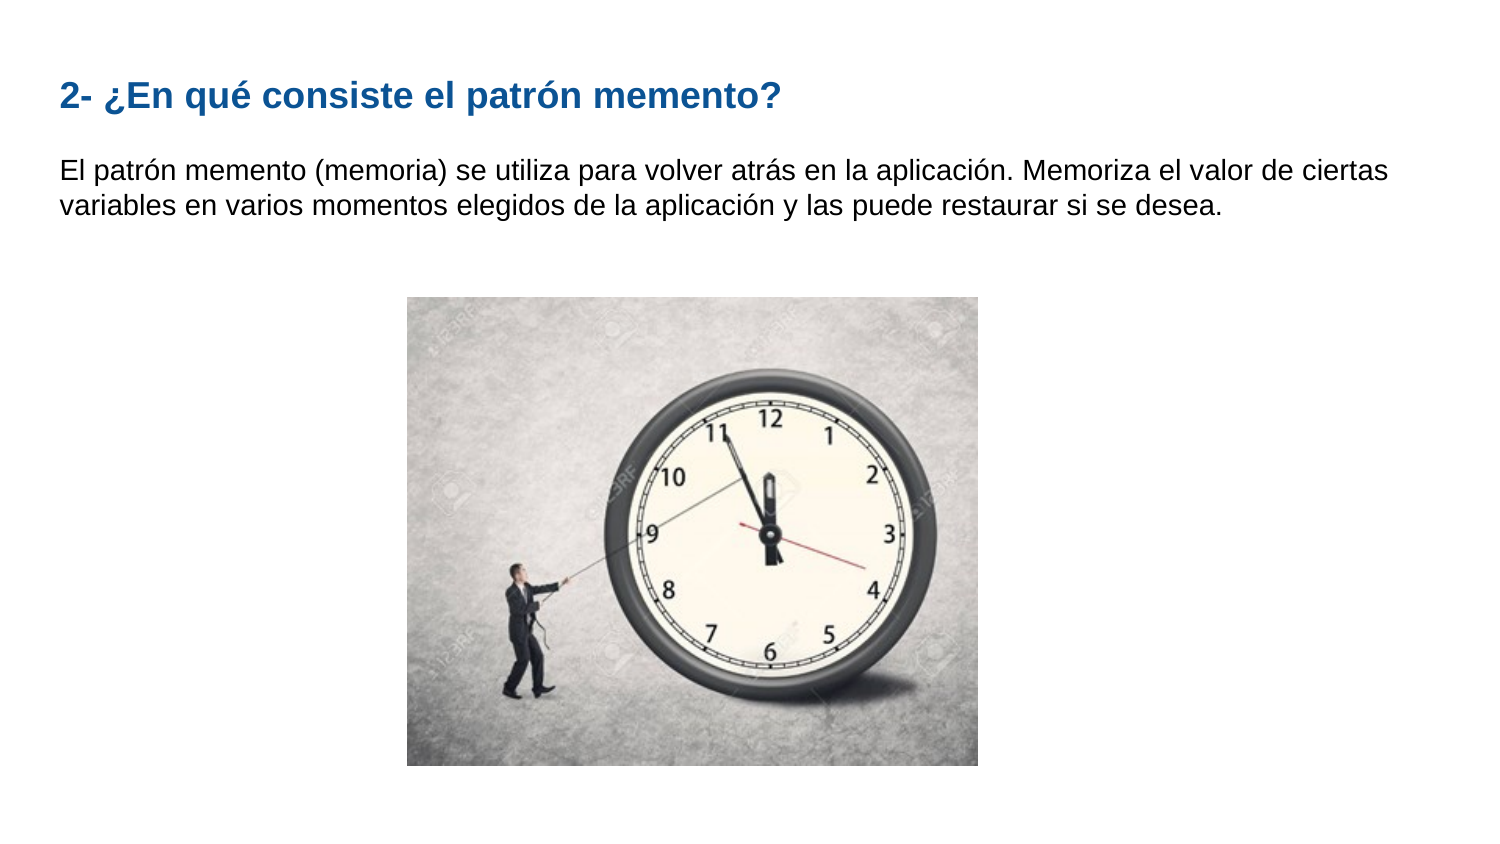

# 2- ¿En qué consiste el patrón memento?
El patrón memento (memoria) se utiliza para volver atrás en la aplicación. Memoriza el valor de ciertas variables en varios momentos elegidos de la aplicación y las puede restaurar si se desea.